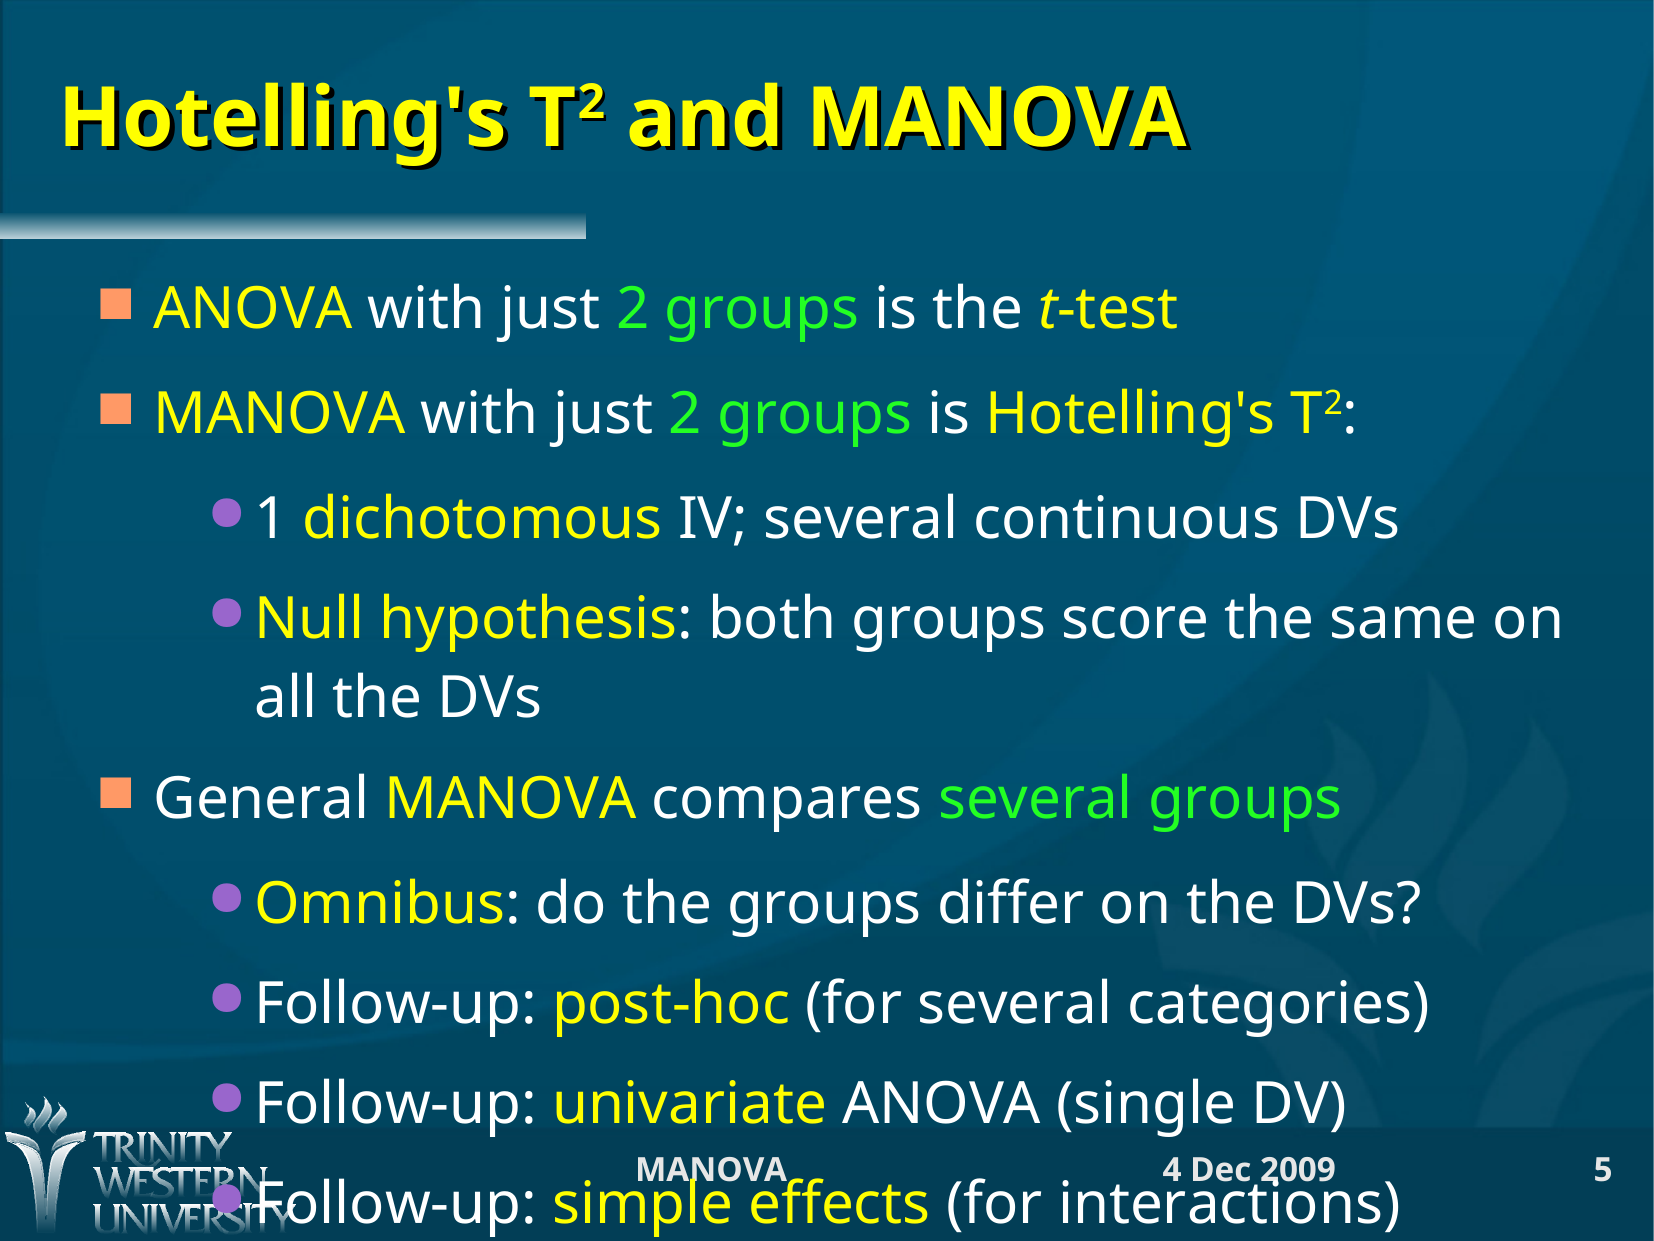

# Hotelling's T2 and MANOVA
ANOVA with just 2 groups is the t-test
MANOVA with just 2 groups is Hotelling's T2:
1 dichotomous IV; several continuous DVs
Null hypothesis: both groups score the same on all the DVs
General MANOVA compares several groups
Omnibus: do the groups differ on the DVs?
Follow-up: post-hoc (for several categories)
Follow-up: univariate ANOVA (single DV)
Follow-up: simple effects (for interactions)
MANOVA
4 Dec 2009
5